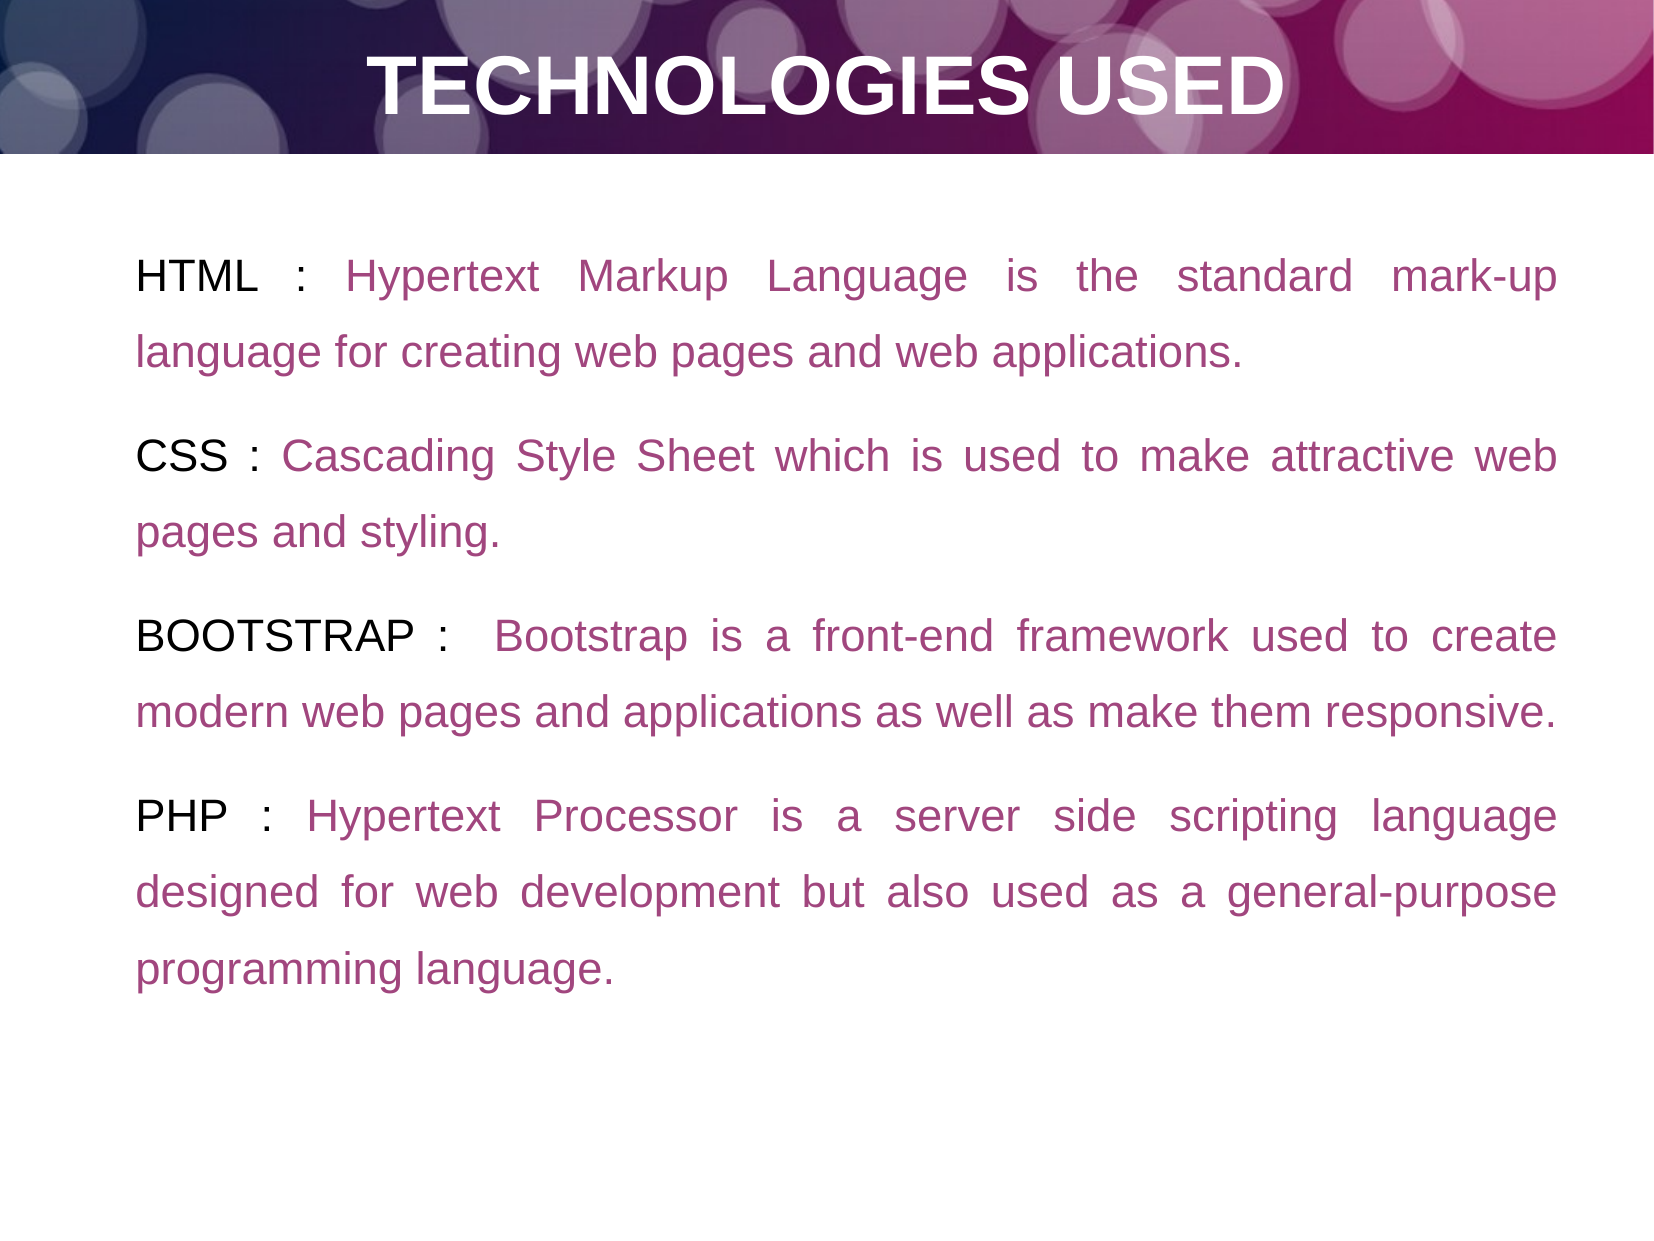

# TECHNOLOGIES USED
HTML : Hypertext Markup Language is the standard mark-up language for creating web pages and web applications.
CSS : Cascading Style Sheet which is used to make attractive web pages and styling.
BOOTSTRAP : Bootstrap is a front-end framework used to create modern web pages and applications as well as make them responsive.
PHP : Hypertext Processor is a server side scripting language designed for web development but also used as a general-purpose programming language.